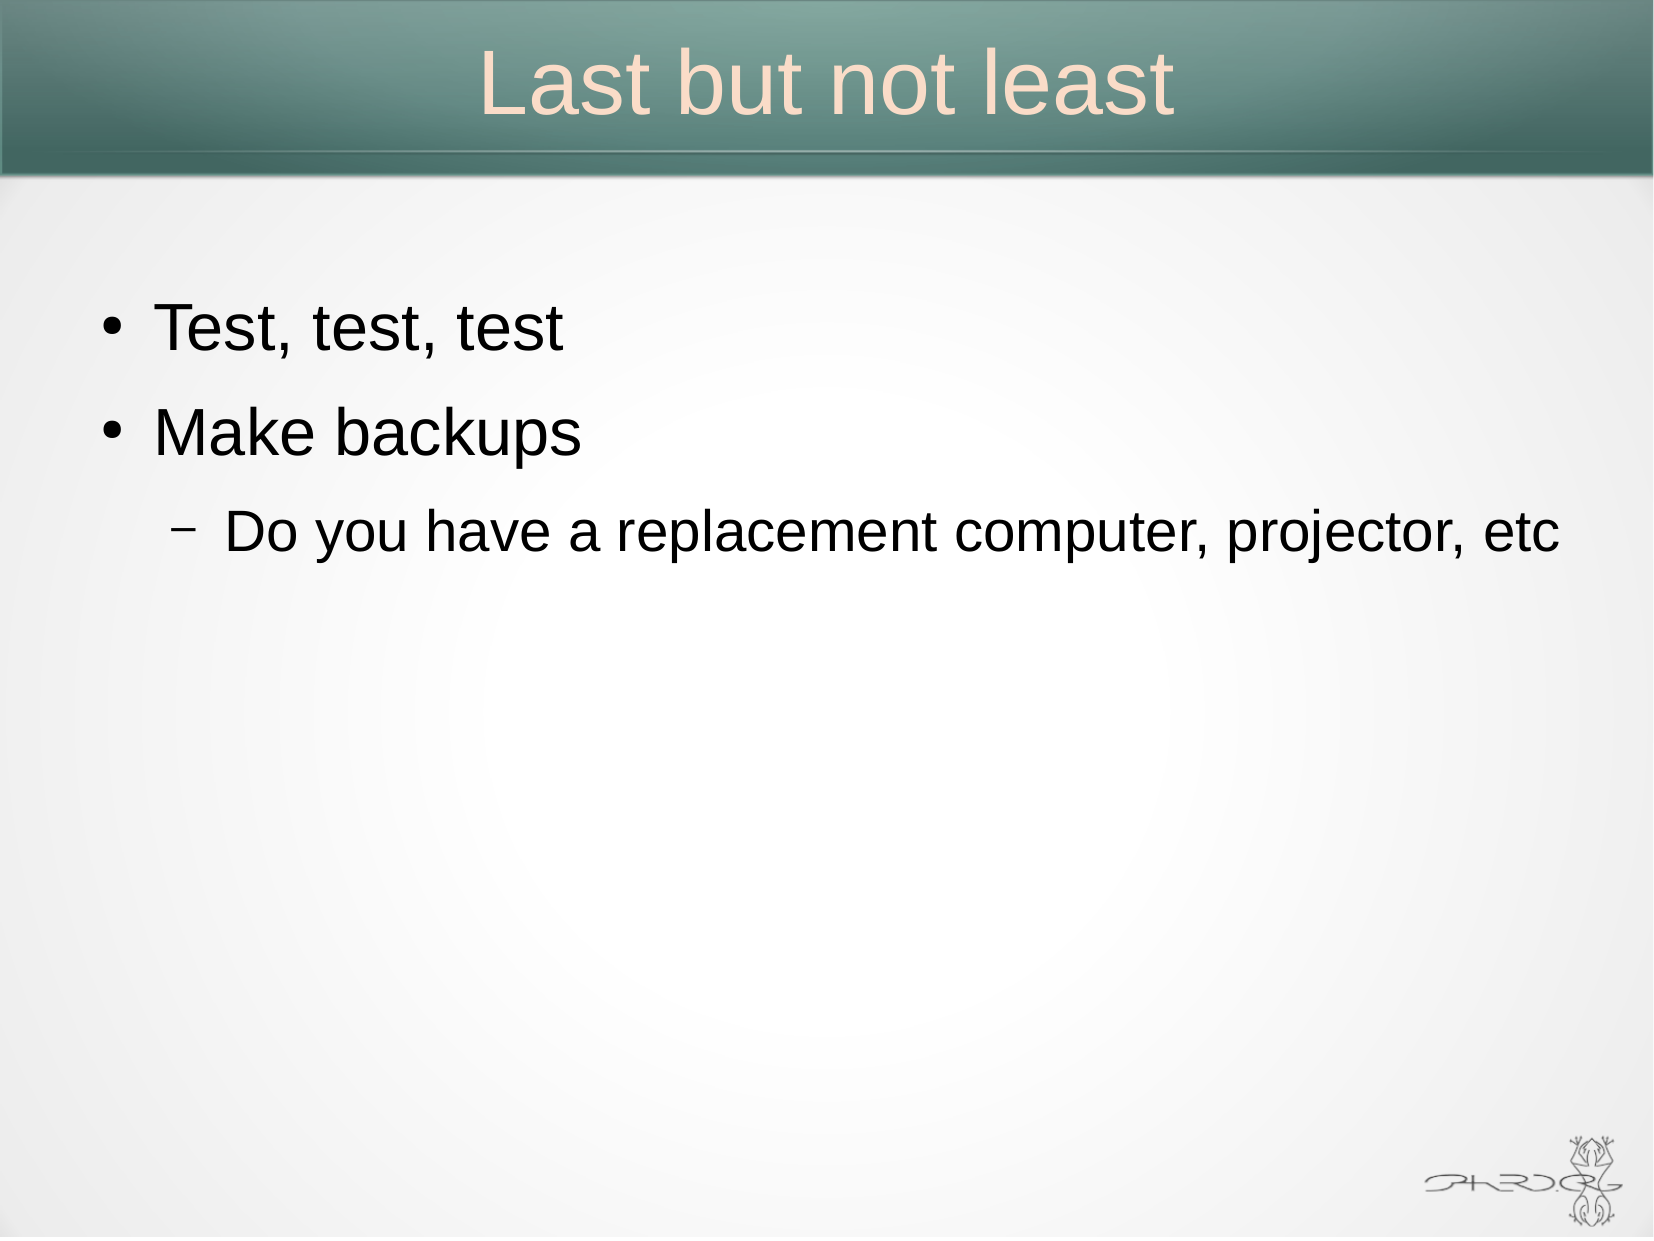

# Last but not least
Test, test, test
Make backups
Do you have a replacement computer, projector, etc